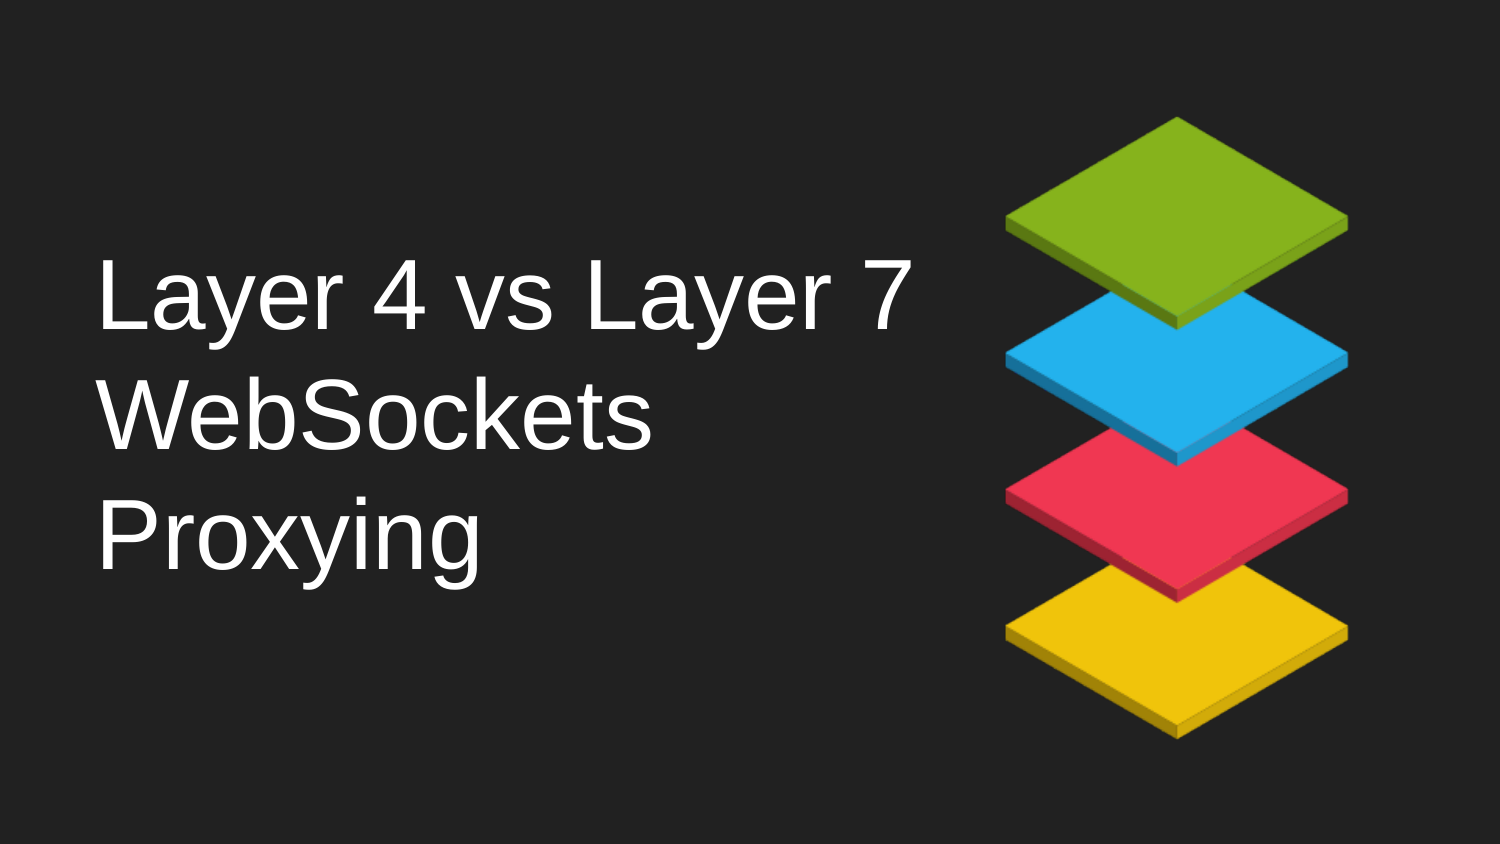

# Layer 4 vs Layer 7 WebSockets Proxying